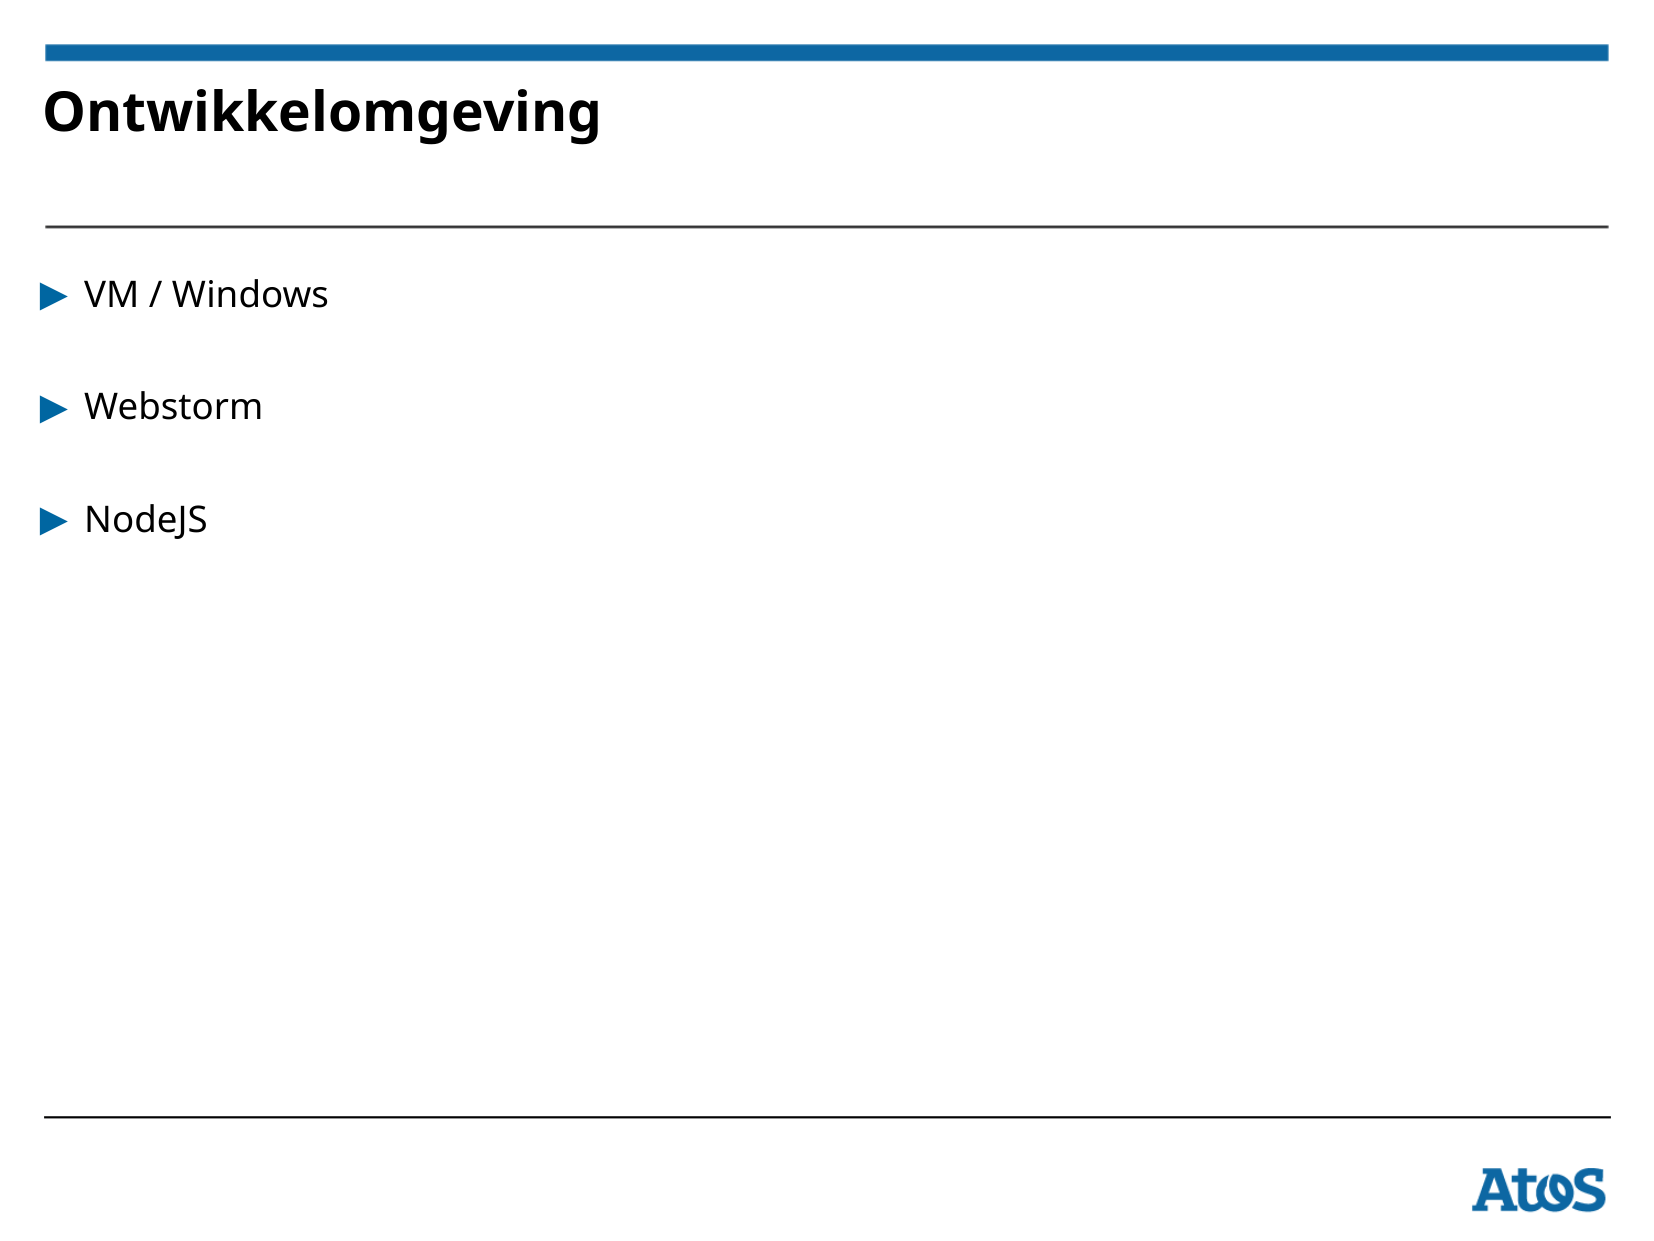

# Ontwikkelomgeving
VM / Windows
Webstorm
NodeJS